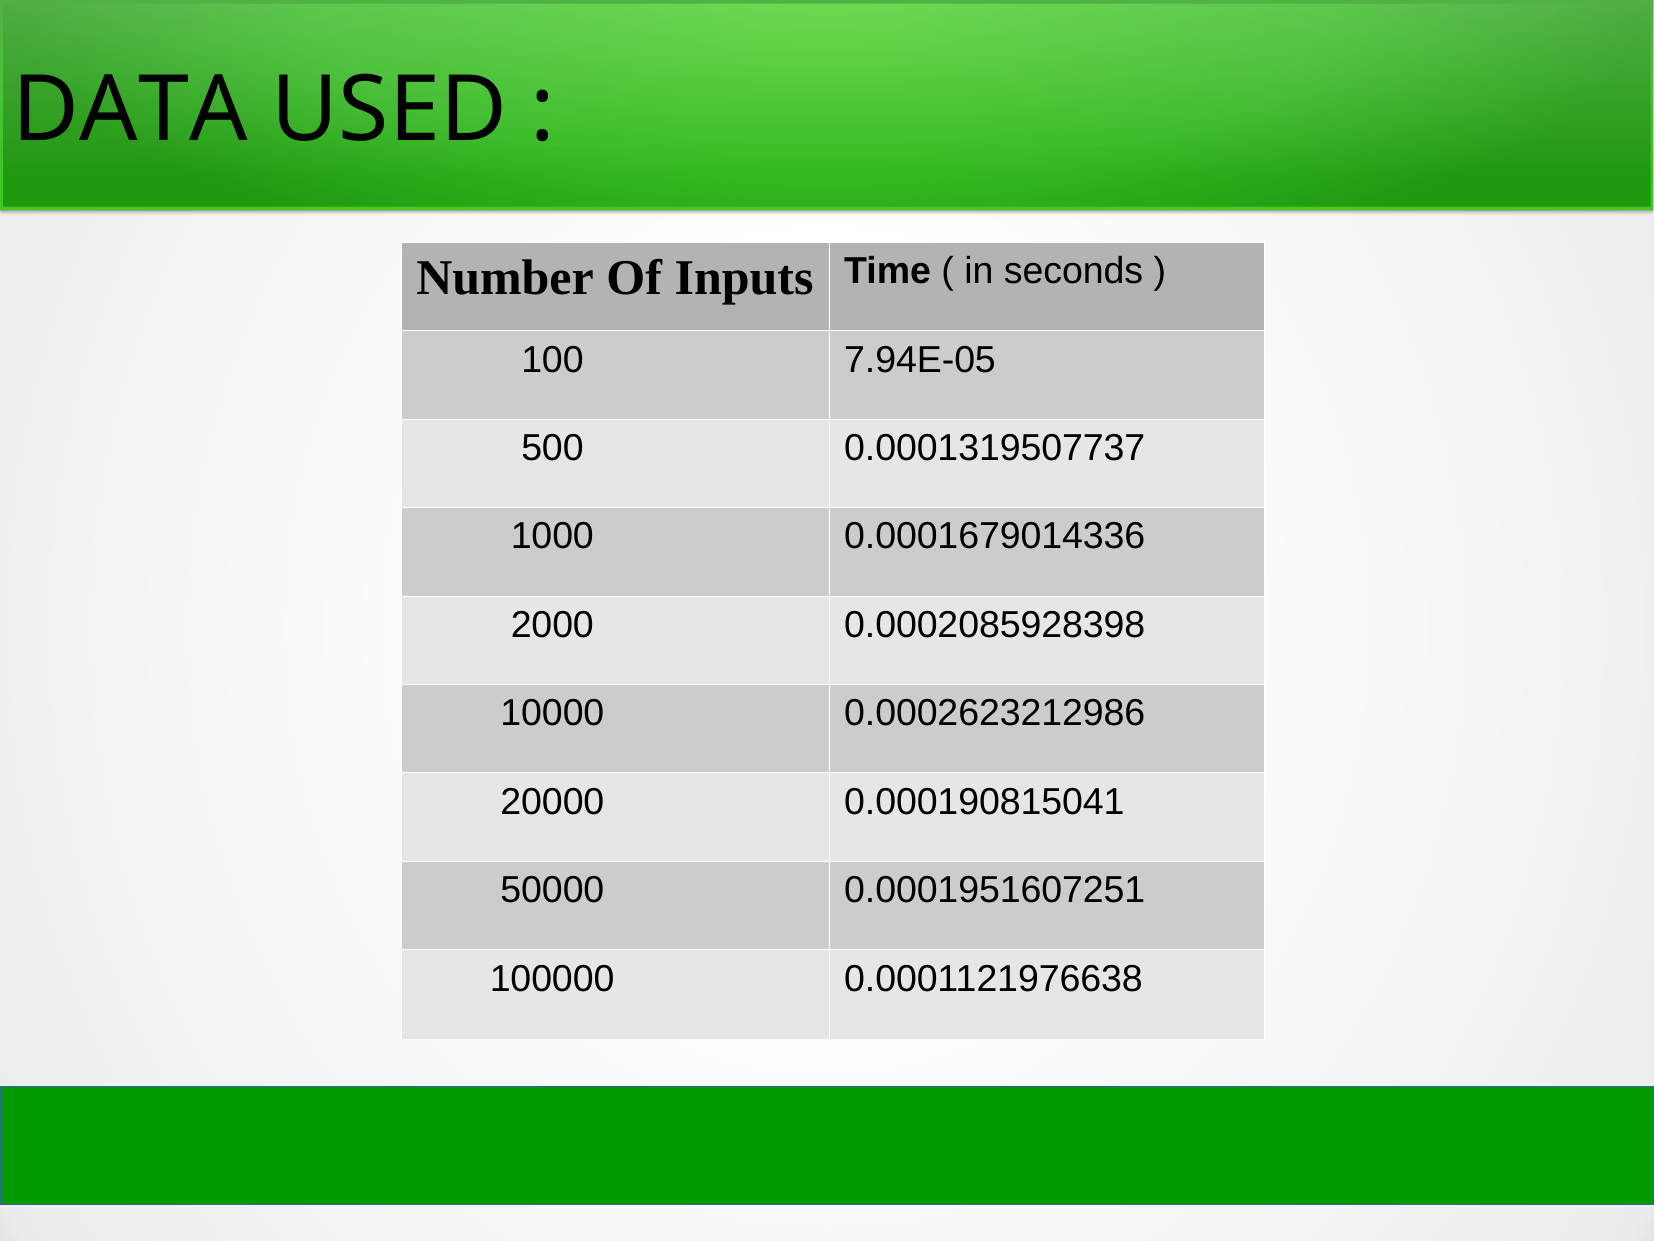

DATA USED :
| Number Of Inputs | Time ( in seconds ) |
| --- | --- |
| 100 | 7.94E-05 |
| 500 | 0.0001319507737 |
| 1000 | 0.0001679014336 |
| 2000 | 0.0002085928398 |
| 10000 | 0.0002623212986 |
| 20000 | 0.000190815041 |
| 50000 | 0.0001951607251 |
| 100000 | 0.0001121976638 |
12/26/03
AVL Trees - Lecture 8
22